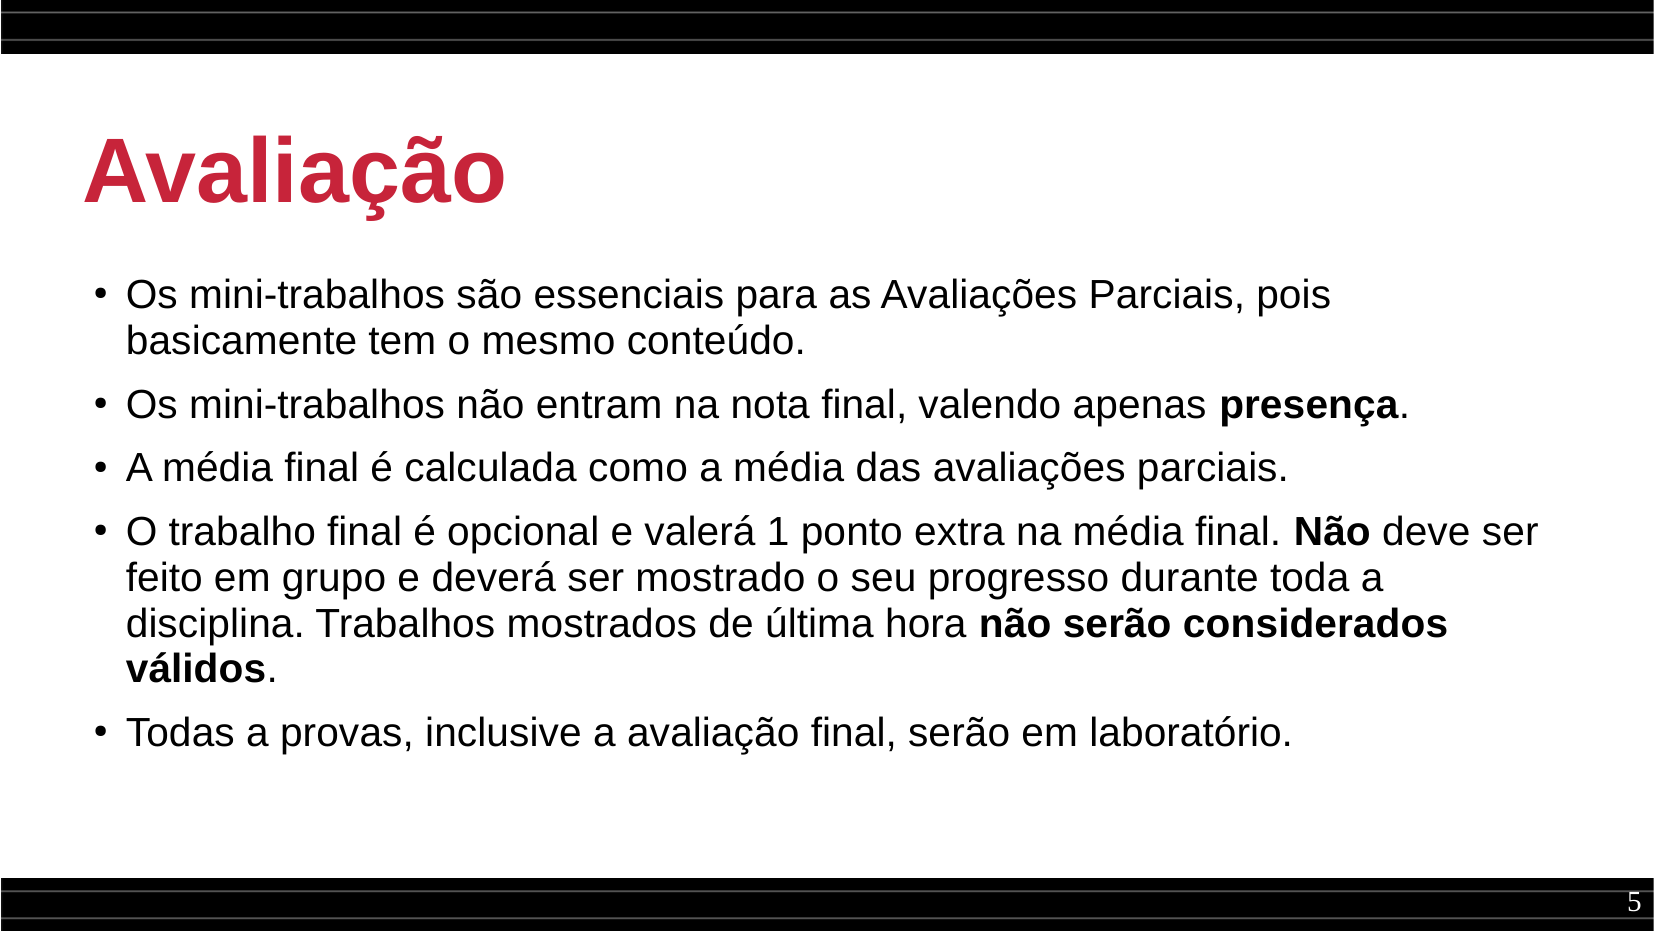

# Avaliação
Os mini-trabalhos são essenciais para as Avaliações Parciais, pois basicamente tem o mesmo conteúdo.
Os mini-trabalhos não entram na nota final, valendo apenas presença.
A média final é calculada como a média das avaliações parciais.
O trabalho final é opcional e valerá 1 ponto extra na média final. Não deve ser feito em grupo e deverá ser mostrado o seu progresso durante toda a disciplina. Trabalhos mostrados de última hora não serão considerados válidos.
Todas a provas, inclusive a avaliação final, serão em laboratório.